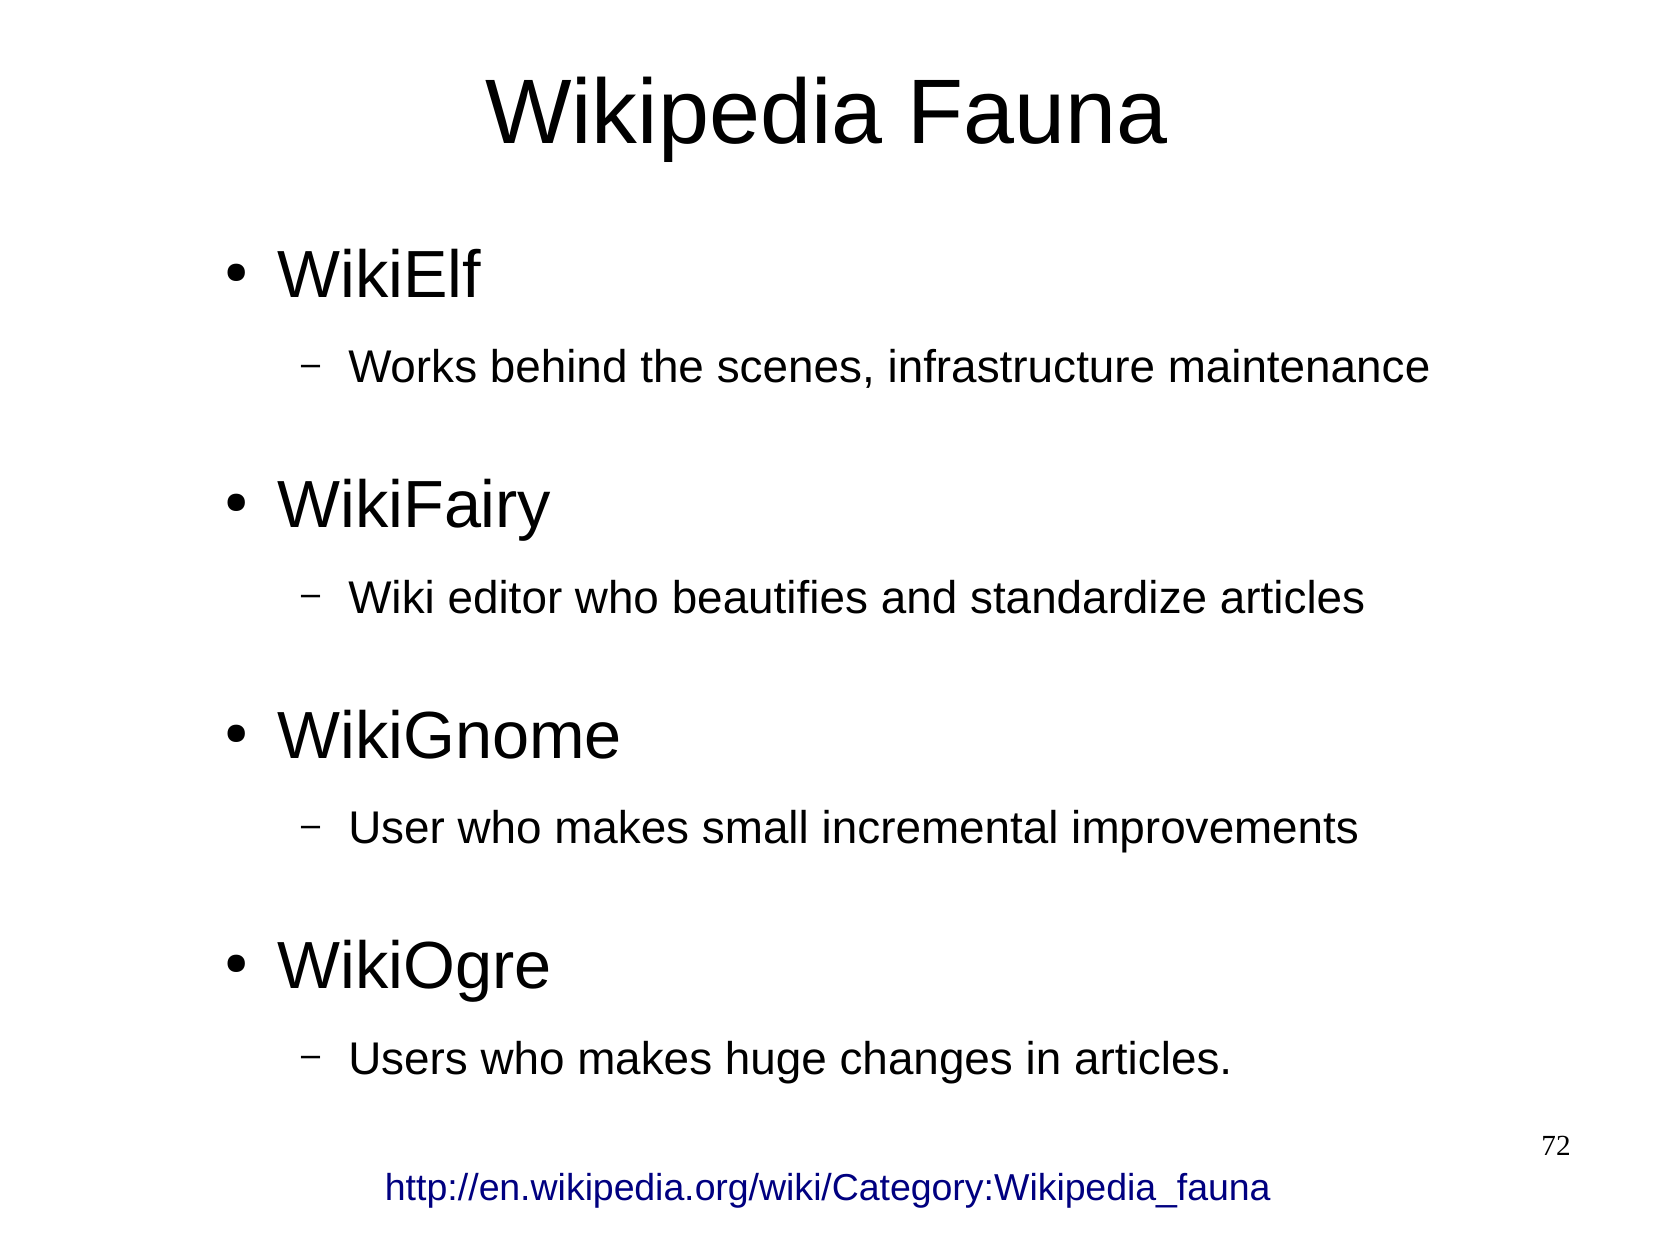

# Wikipedia Fauna
WikiElf
Works behind the scenes, infrastructure maintenance
WikiFairy
Wiki editor who beautifies and standardize articles
WikiGnome
User who makes small incremental improvements
WikiOgre
Users who makes huge changes in articles.
72
http://en.wikipedia.org/wiki/Category:Wikipedia_fauna